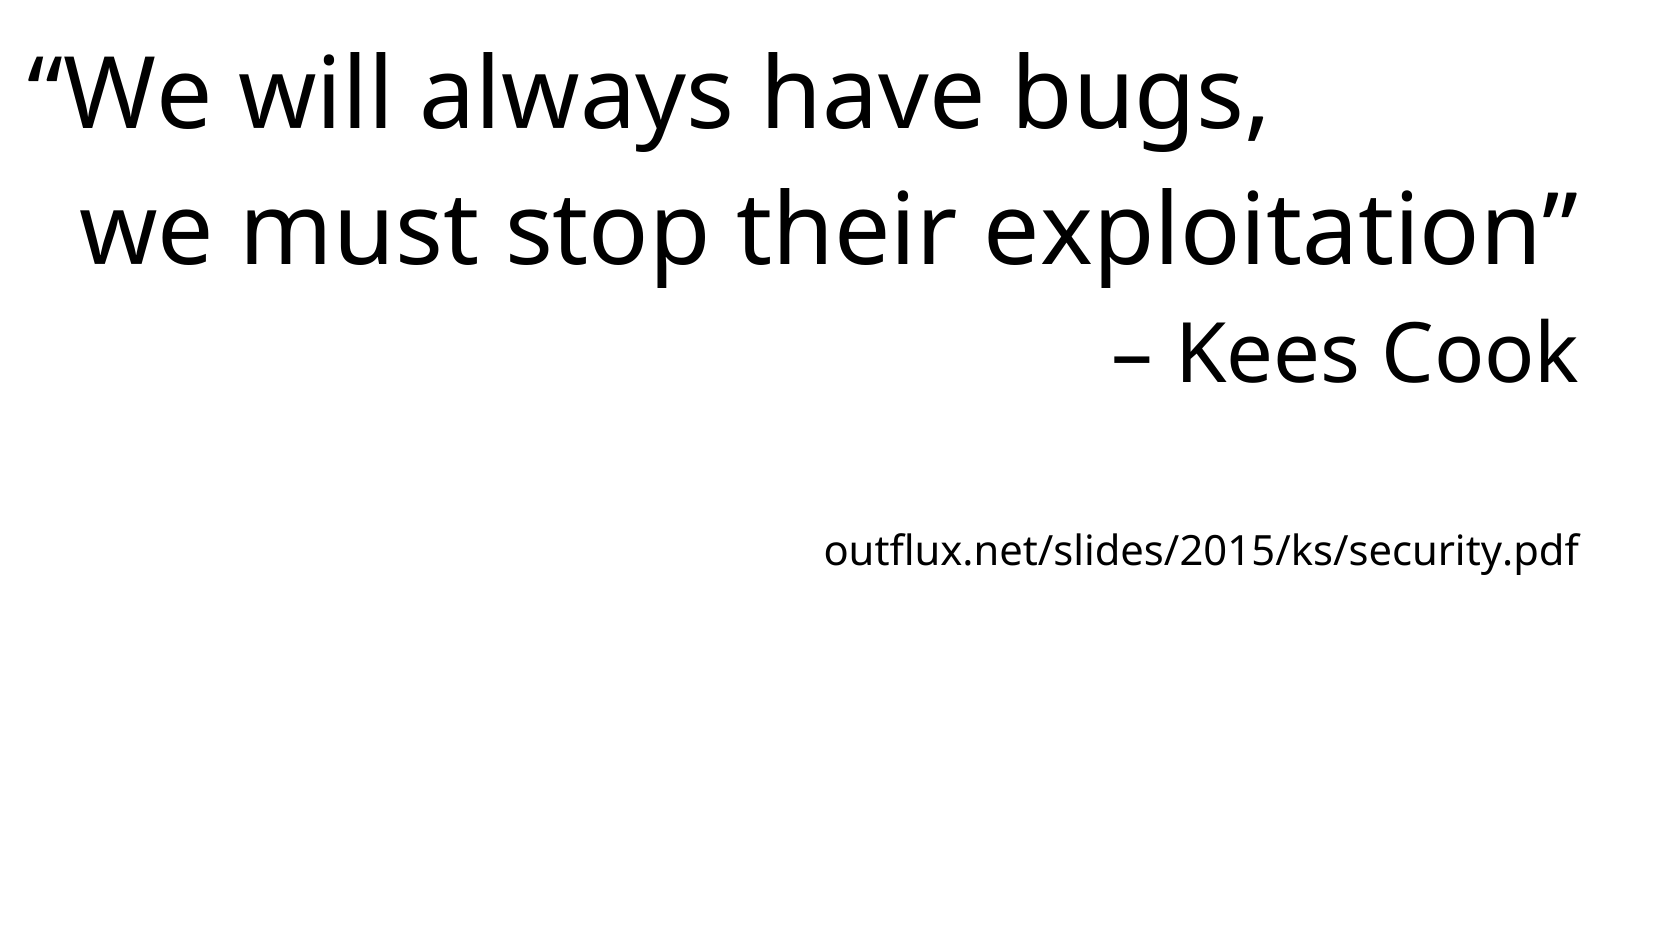

“We will always have bugs,
 we must stop their exploitation”
– Kees Cook
outflux.net/slides/2015/ks/security.pdf